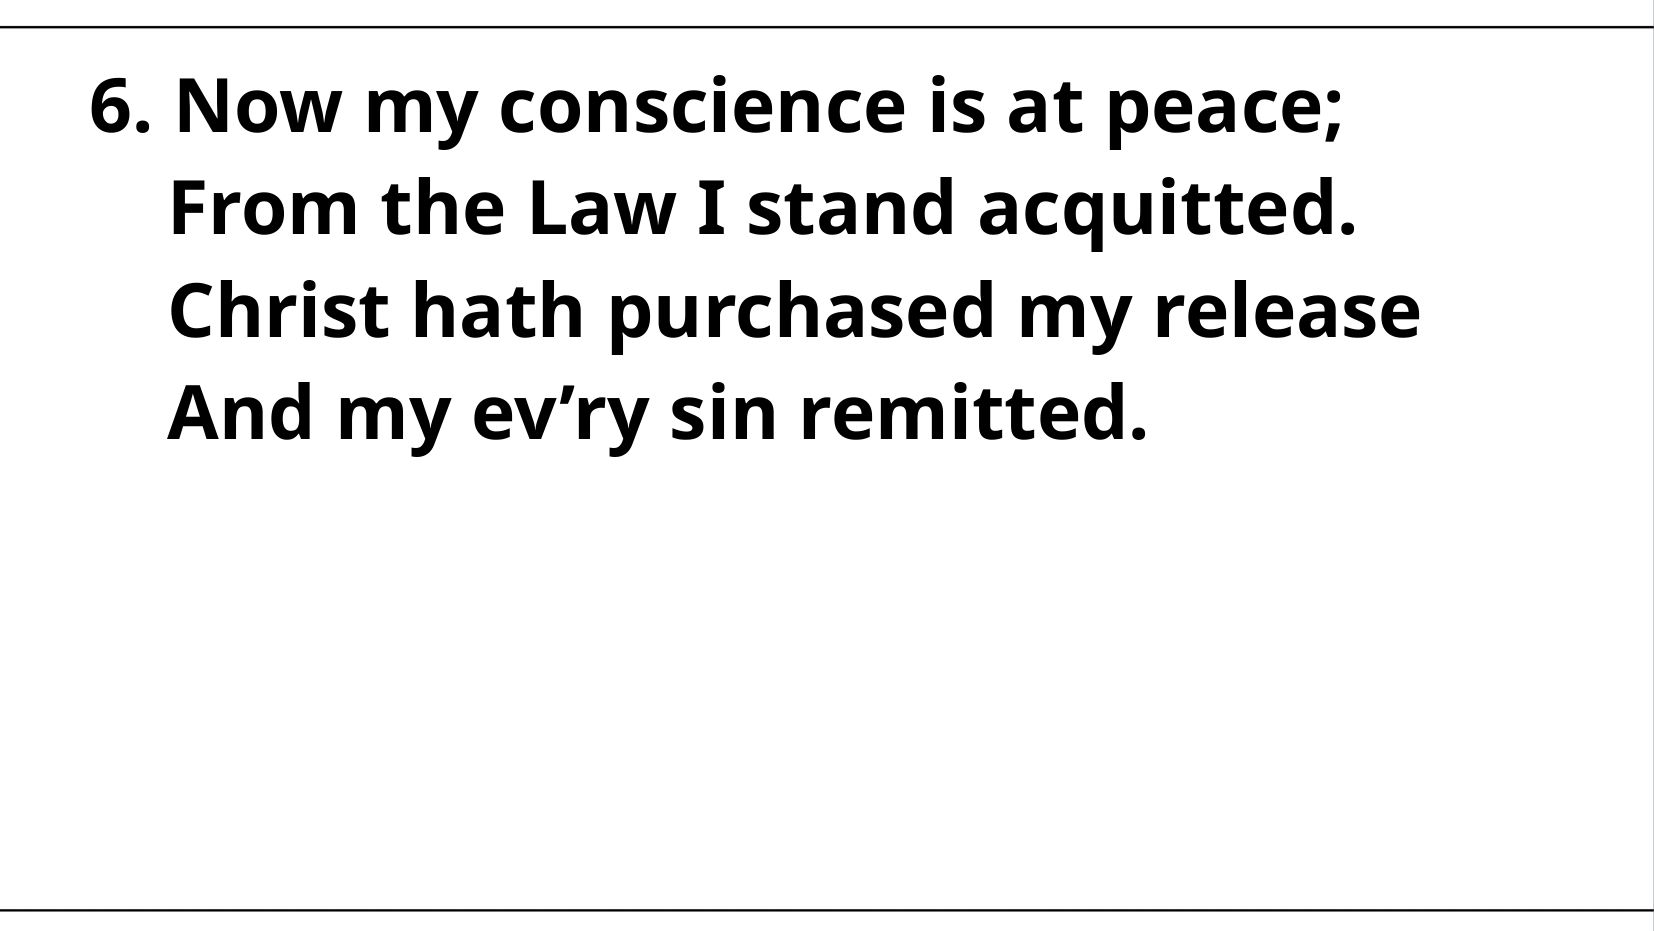

6. Now my conscience is at peace;
 From the Law I stand acquitted.
 Christ hath purchased my release
 And my ev’ry sin remitted.